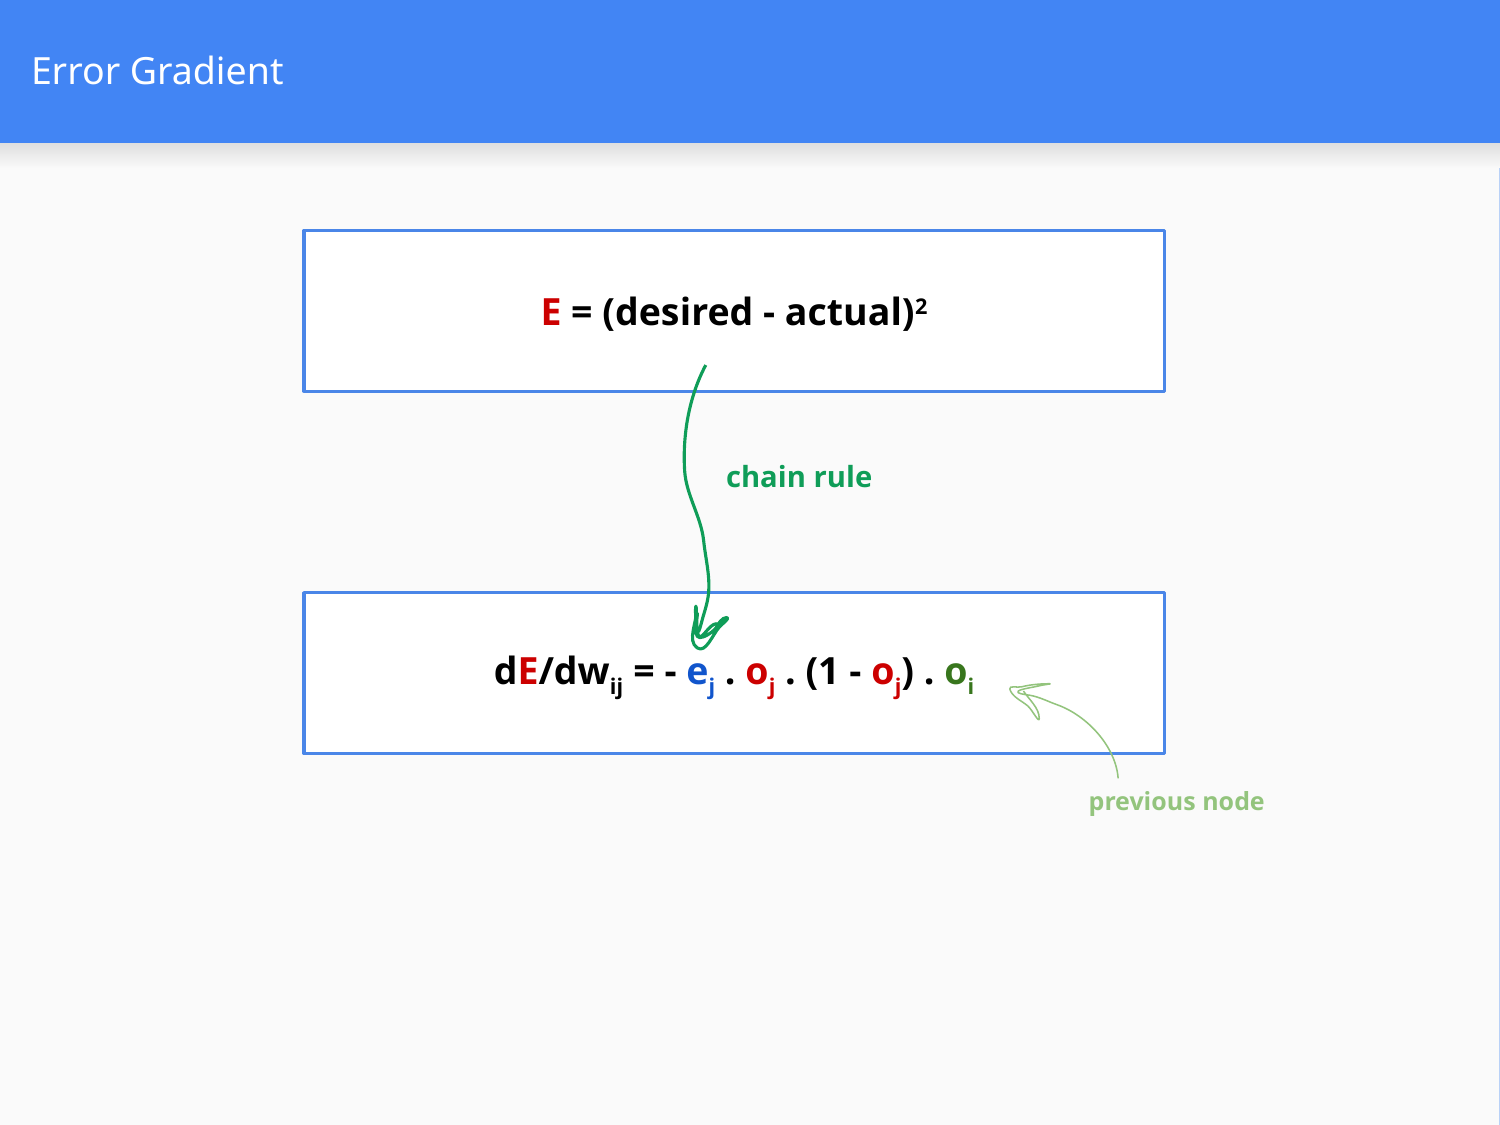

# Error Gradient
E = (desired - actual)2
chain rule
dE/dwij = - ej . oj . (1 - oj) . oi
previous node